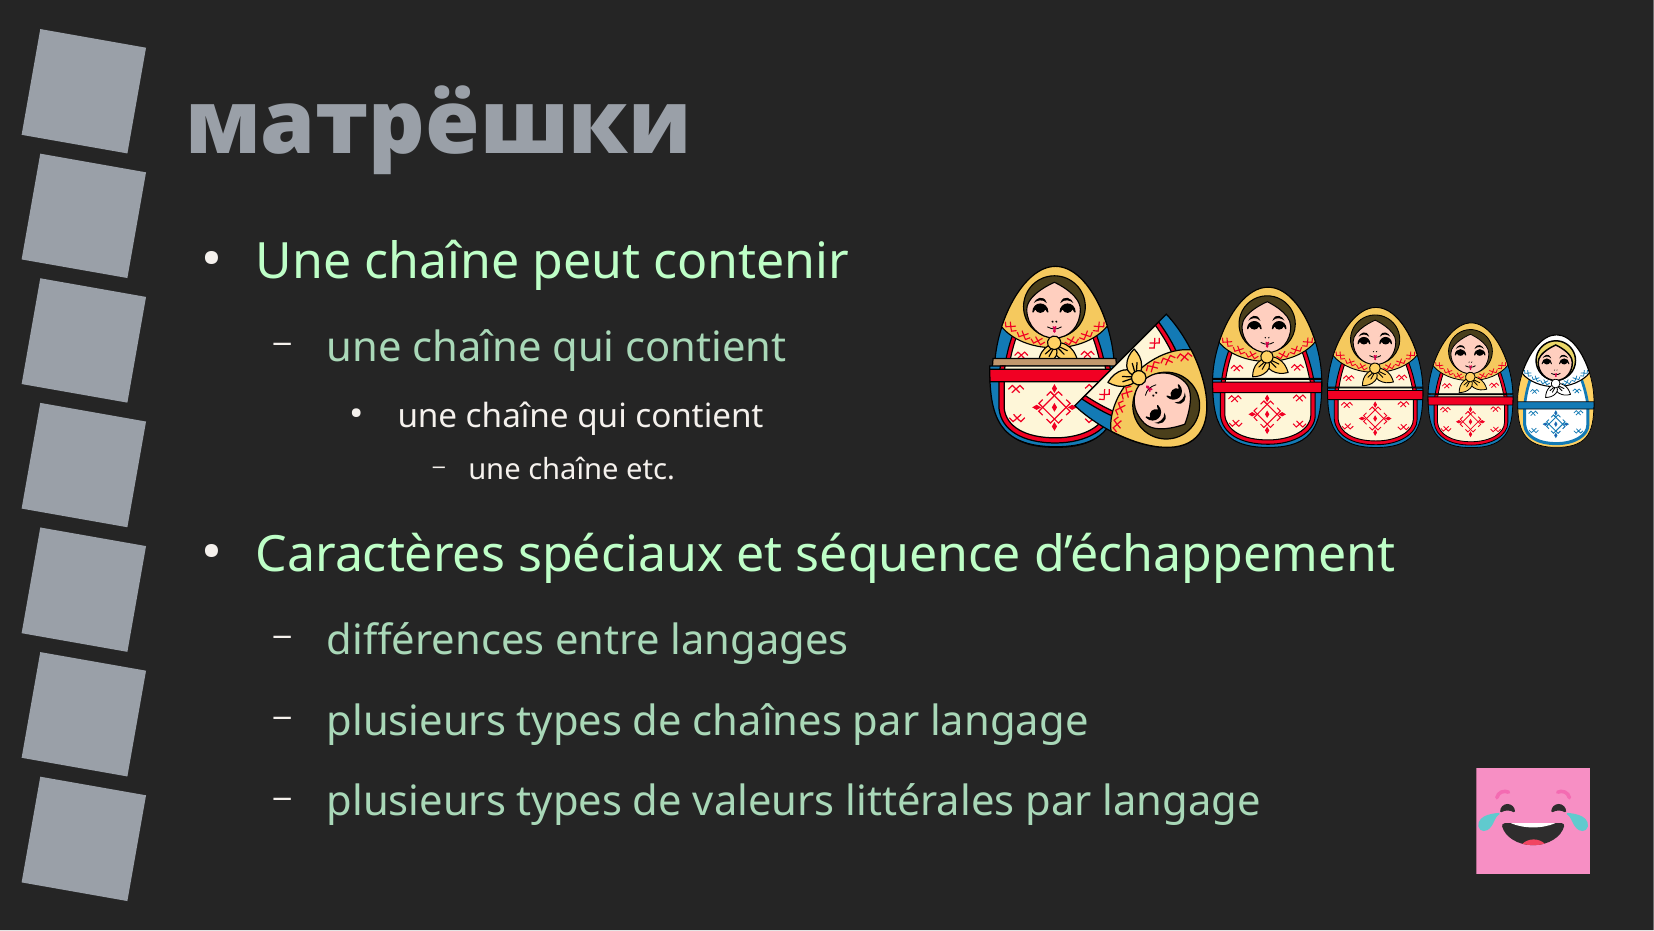

# матрёшки
Une chaîne peut contenir
une chaîne qui contient
une chaîne qui contient
une chaîne etc.
Caractères spéciaux et séquence d’échappement
différences entre langages
plusieurs types de chaînes par langage
plusieurs types de valeurs littérales par langage